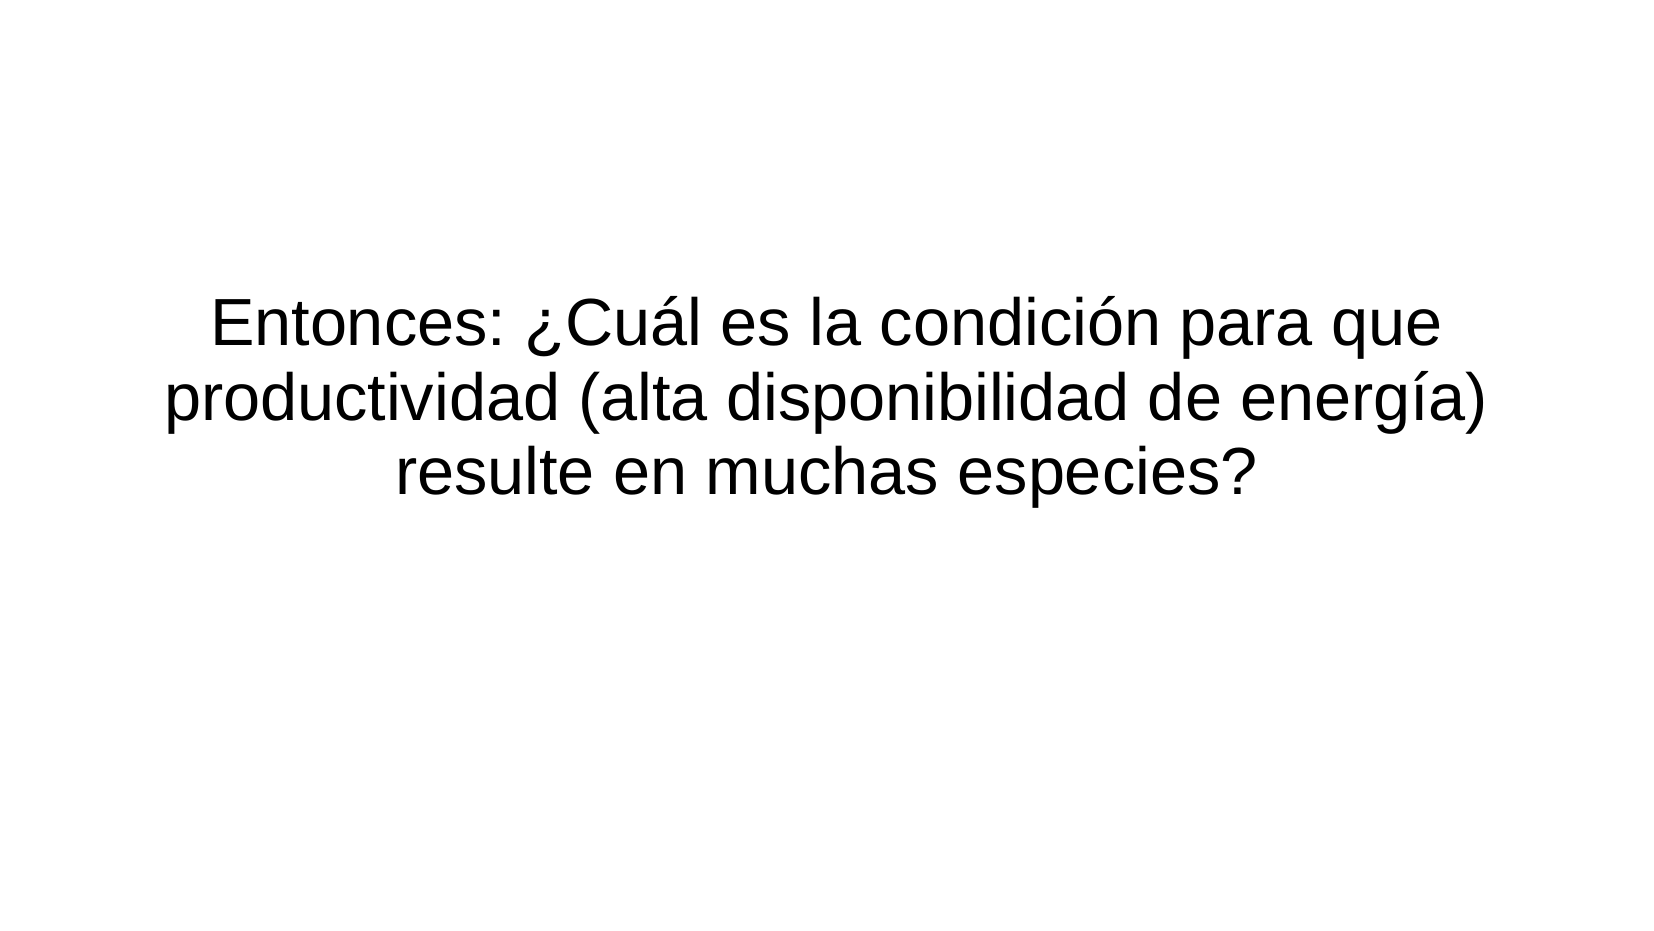

# Entonces: ¿Cuál es la condición para que productividad (alta disponibilidad de energía) resulte en muchas especies?